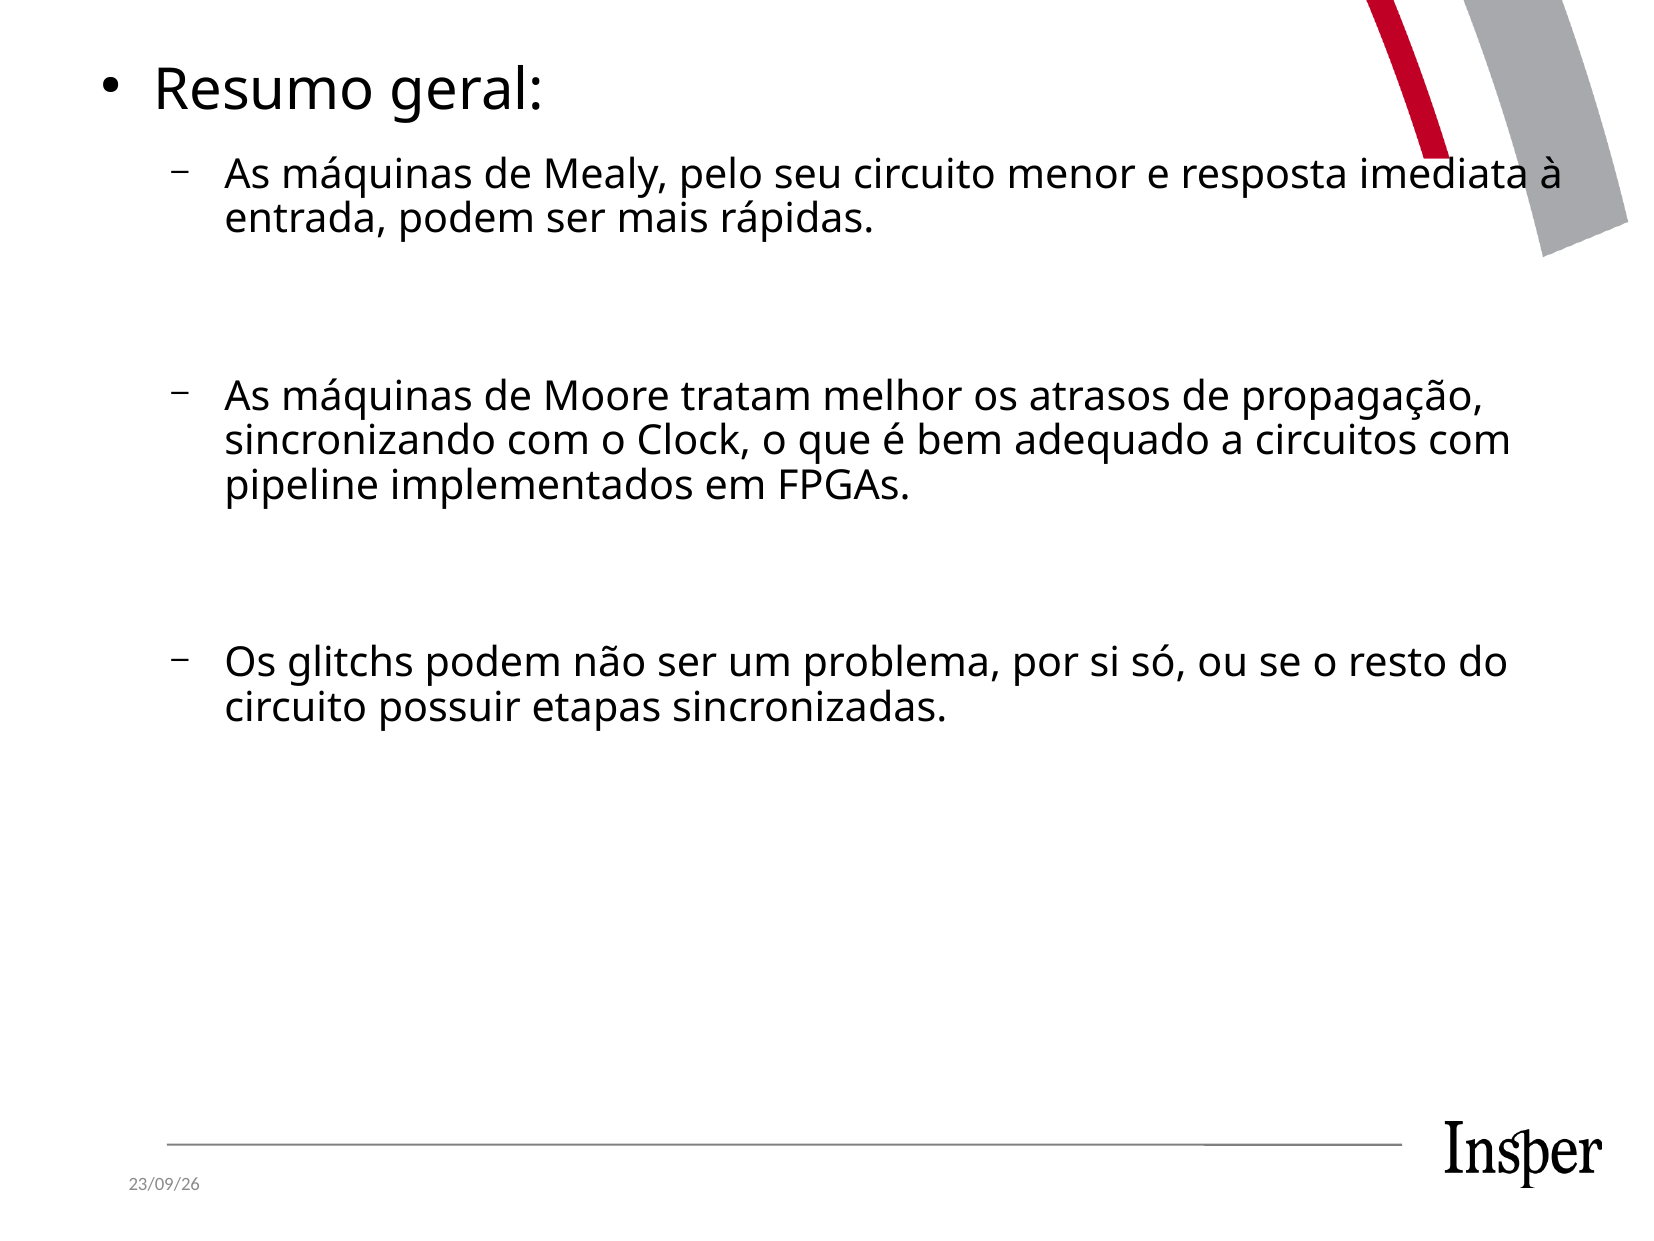

# Resumo geral:
As máquinas de Mealy, pelo seu circuito menor e resposta imediata à entrada, podem ser mais rápidas.
As máquinas de Moore tratam melhor os atrasos de propagação, sincronizando com o Clock, o que é bem adequado a circuitos com pipeline implementados em FPGAs.
Os glitchs podem não ser um problema, por si só, ou se o resto do circuito possuir etapas sincronizadas.